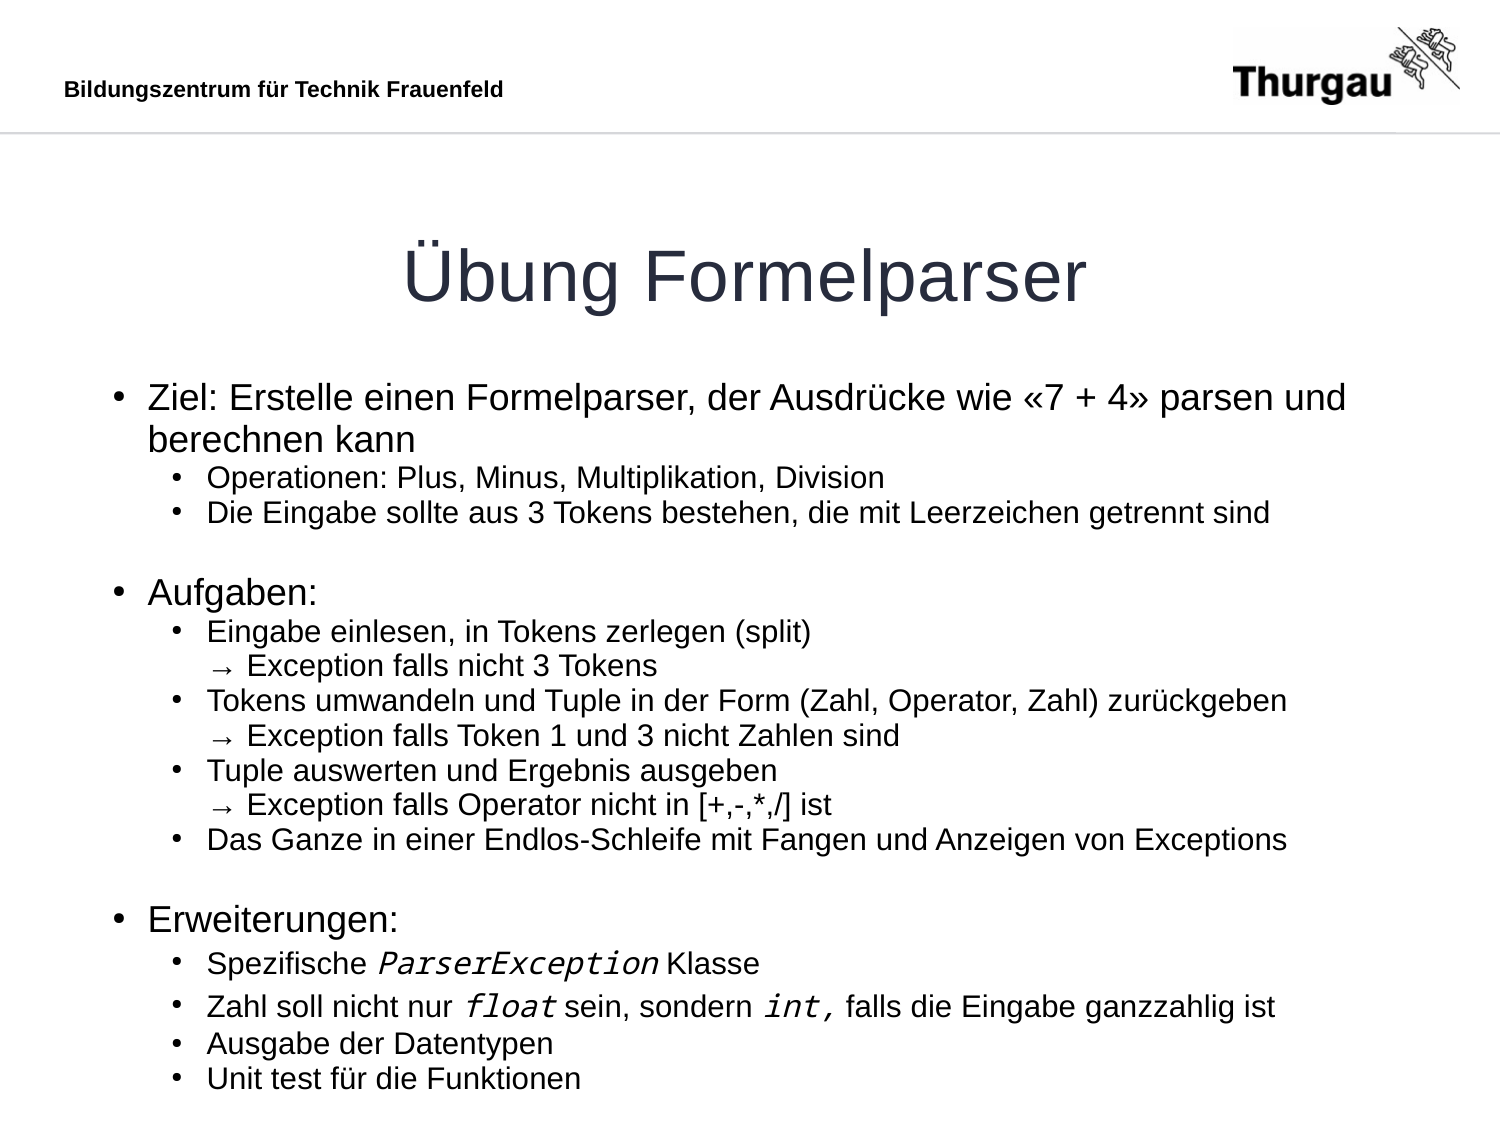

Bildungszentrum für Technik Frauenfeld
Übung Formelparser
Ziel: Erstelle einen Formelparser, der Ausdrücke wie «7 + 4» parsen und berechnen kann
Operationen: Plus, Minus, Multiplikation, Division
Die Eingabe sollte aus 3 Tokens bestehen, die mit Leerzeichen getrennt sind
Aufgaben:
Eingabe einlesen, in Tokens zerlegen (split)
→ Exception falls nicht 3 Tokens
Tokens umwandeln und Tuple in der Form (Zahl, Operator, Zahl) zurückgeben
→ Exception falls Token 1 und 3 nicht Zahlen sind
Tuple auswerten und Ergebnis ausgeben
→ Exception falls Operator nicht in [+,-,*,/] ist
Das Ganze in einer Endlos-Schleife mit Fangen und Anzeigen von Exceptions
Erweiterungen:
Spezifische ParserException Klasse
Zahl soll nicht nur float sein, sondern int, falls die Eingabe ganzzahlig ist
Ausgabe der Datentypen
Unit test für die Funktionen